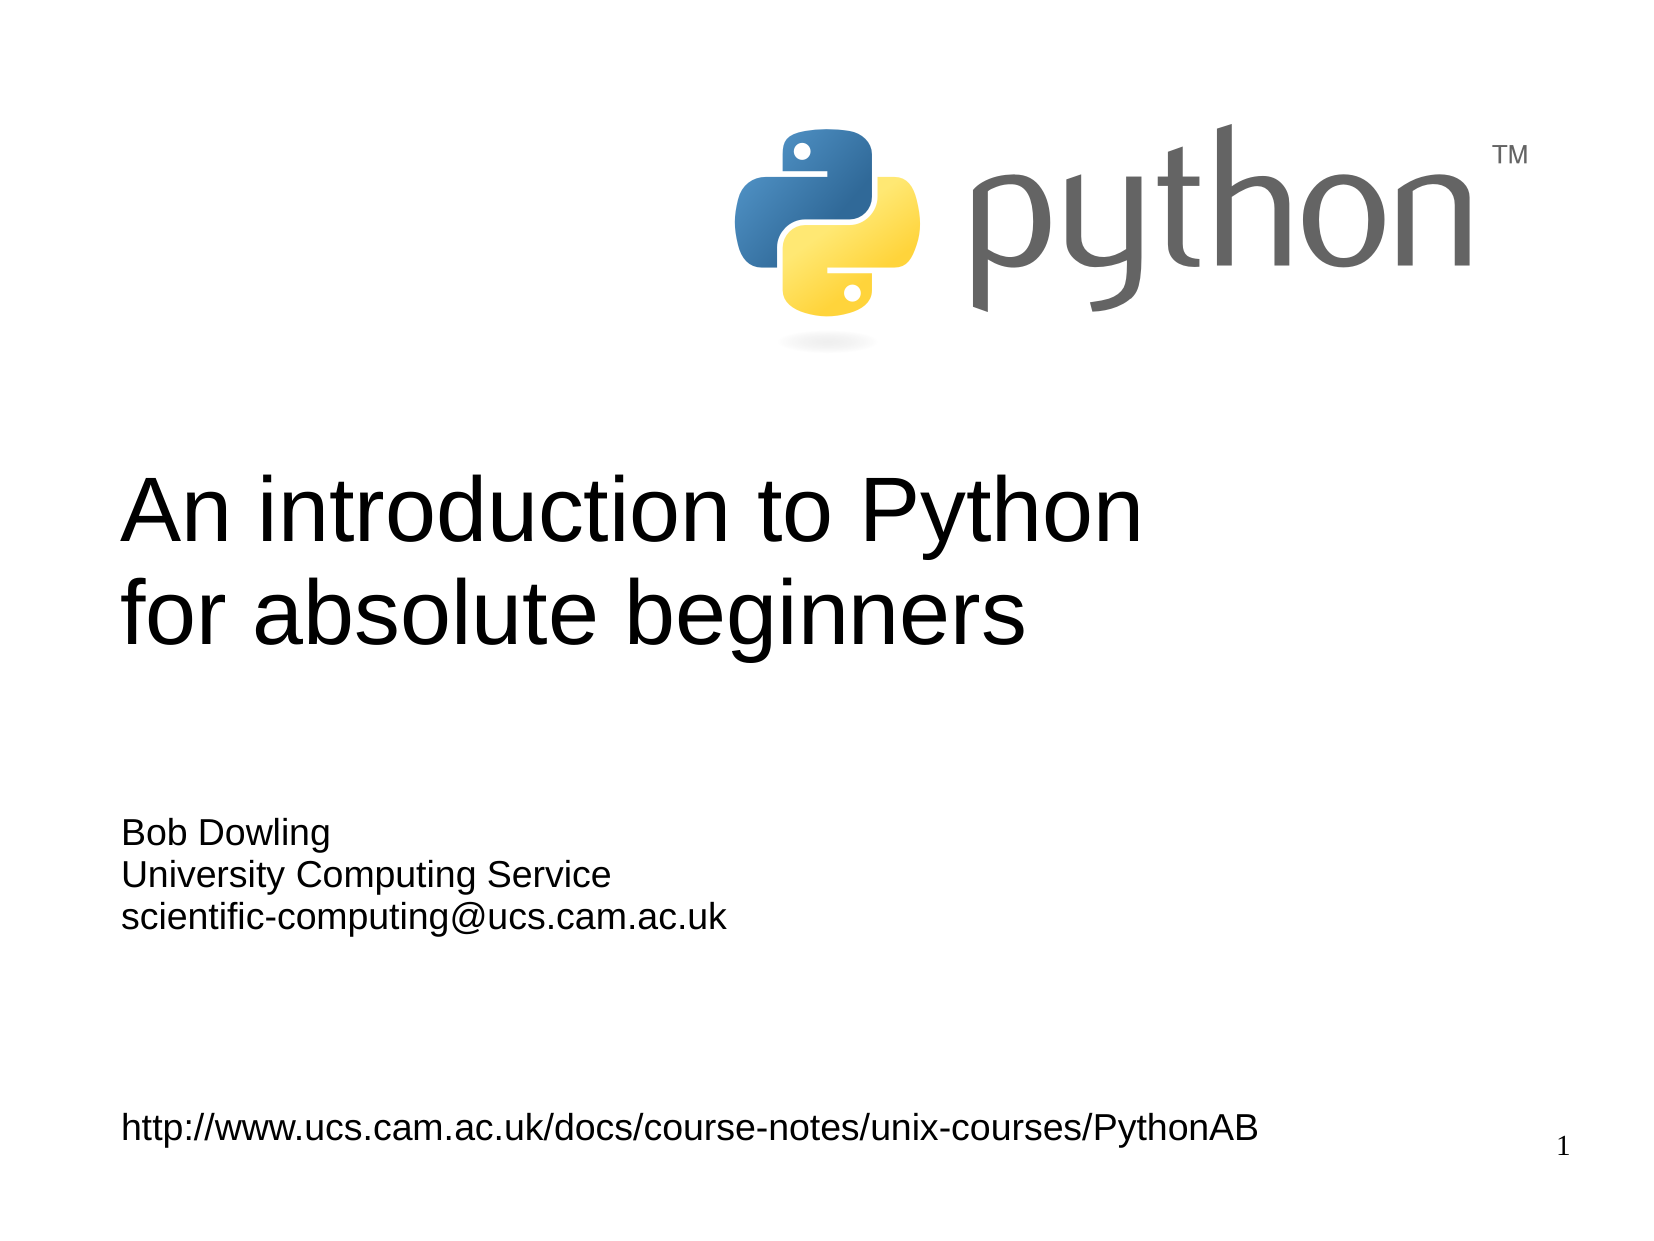

An introduction to Python
for absolute beginners
Bob Dowling
University Computing Service
scientific-computing@ucs.cam.ac.uk
http://www.ucs.cam.ac.uk/docs/course-notes/unix-courses/PythonAB
1